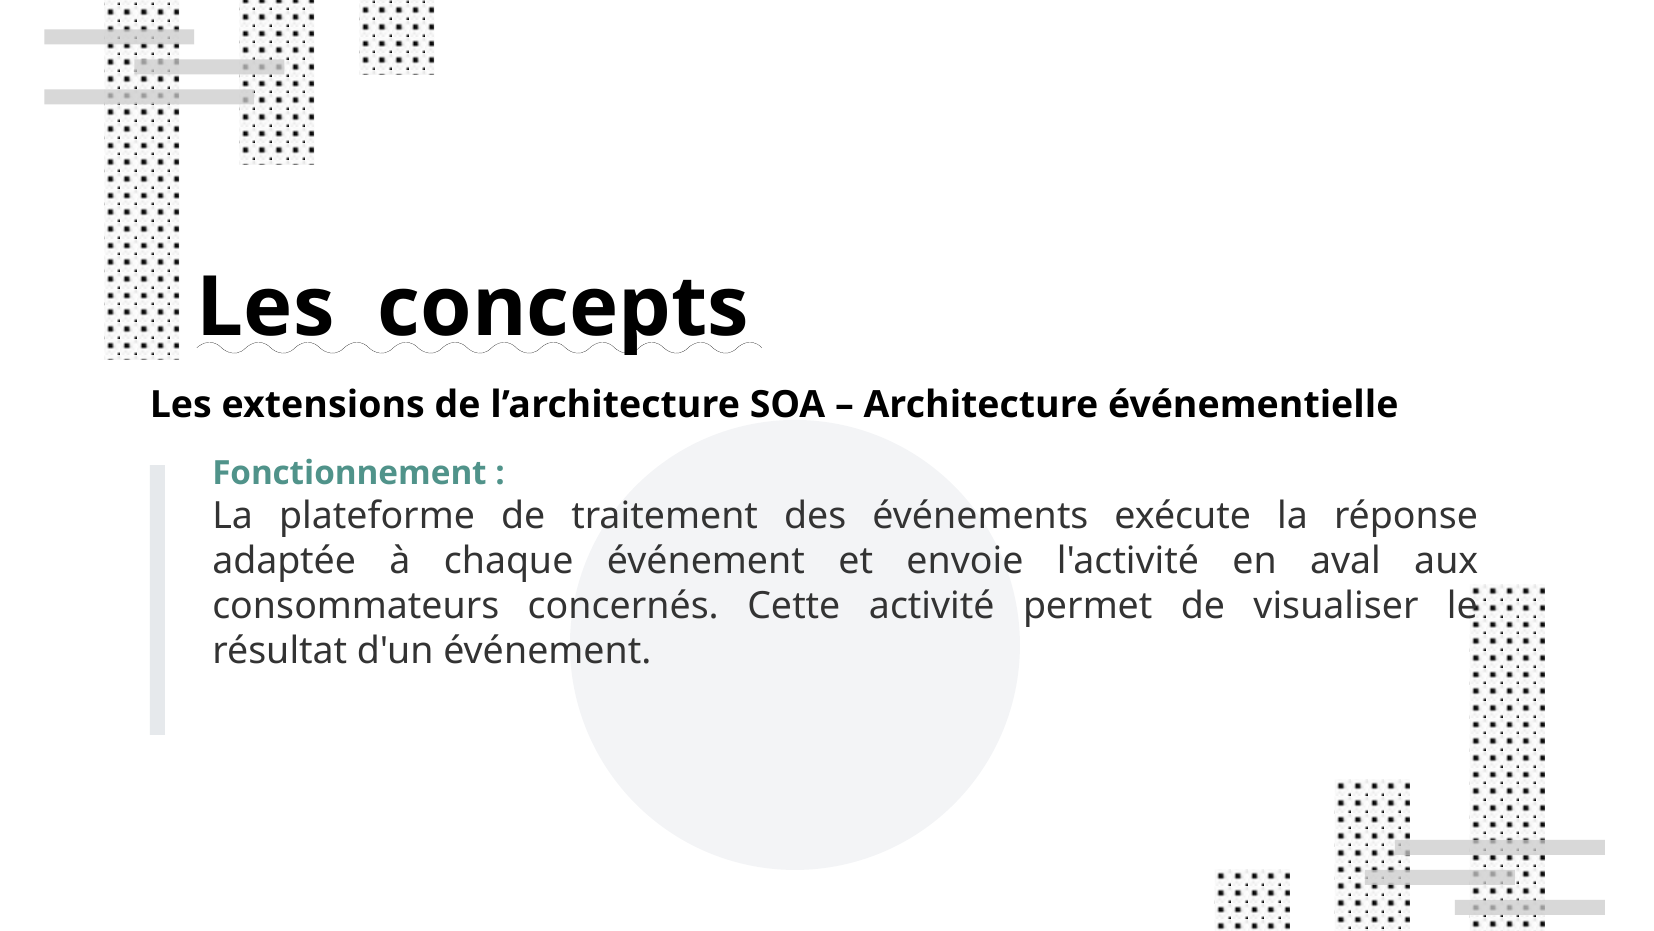

Les concepts
Les extensions de l’architecture SOA – Architecture événementielle
Fonctionnement :
La plateforme de traitement des événements exécute la réponse adaptée à chaque événement et envoie l'activité en aval aux consommateurs concernés. Cette activité permet de visualiser le résultat d'un événement.